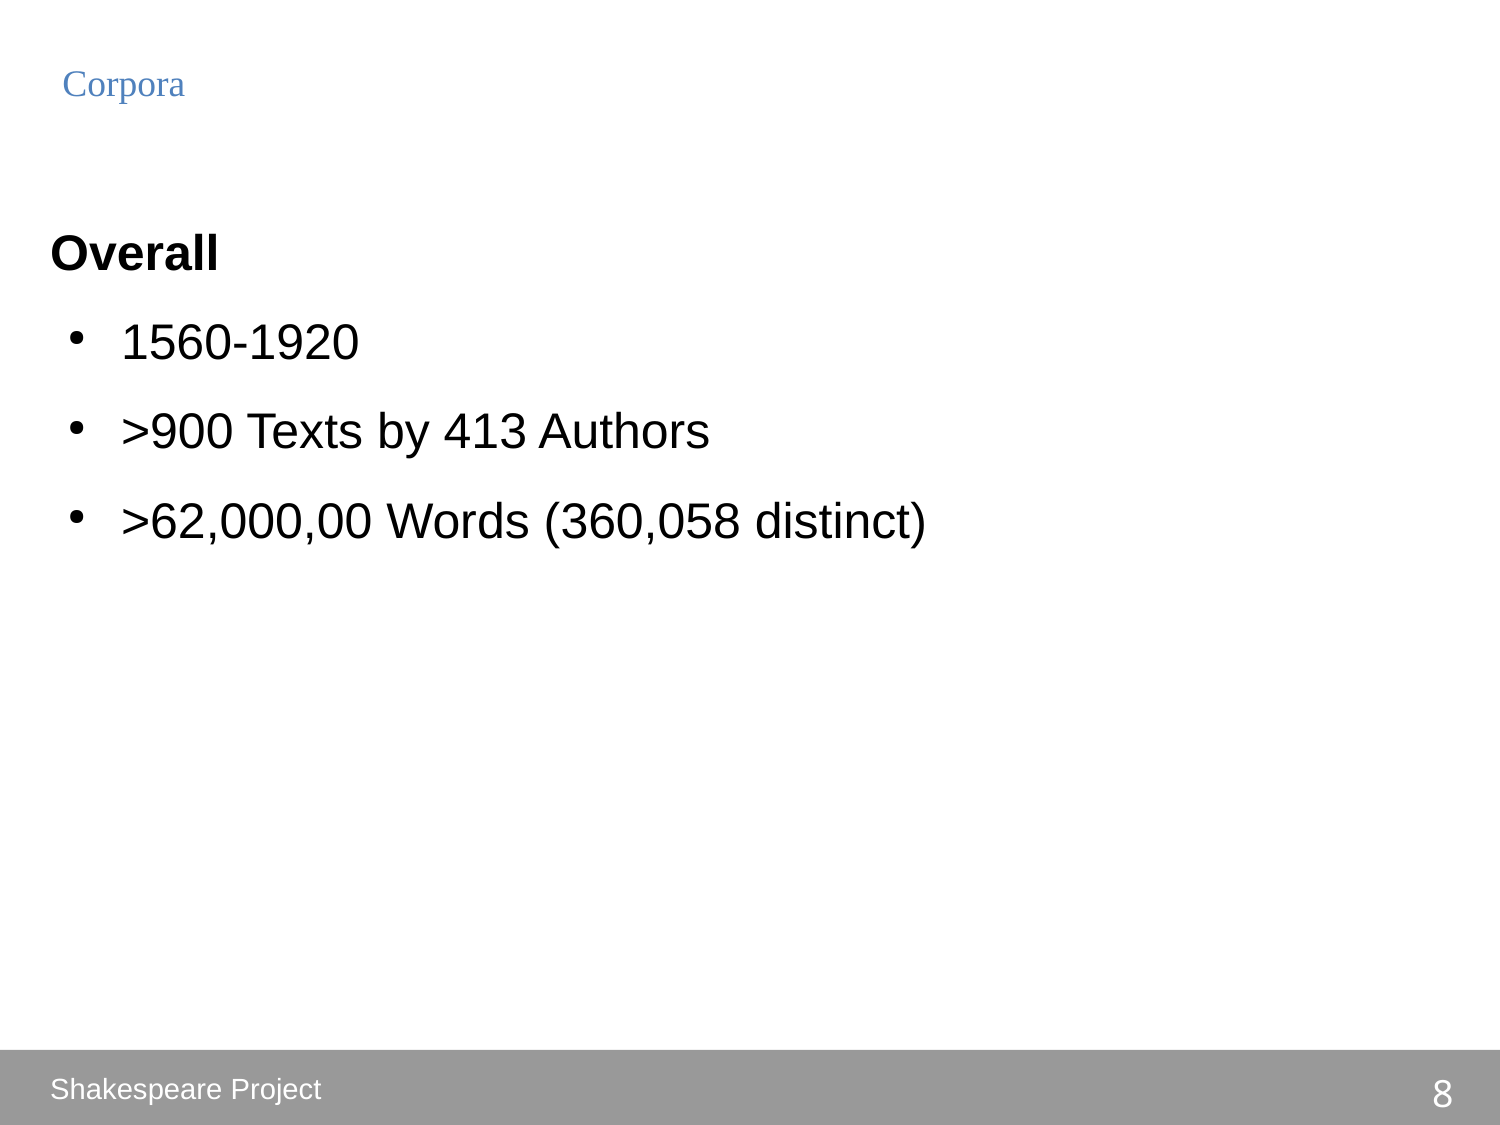

# Corpora
Overall
1560-1920
>900 Texts by 413 Authors
>62,000,00 Words (360,058 distinct)
Shakespeare Project